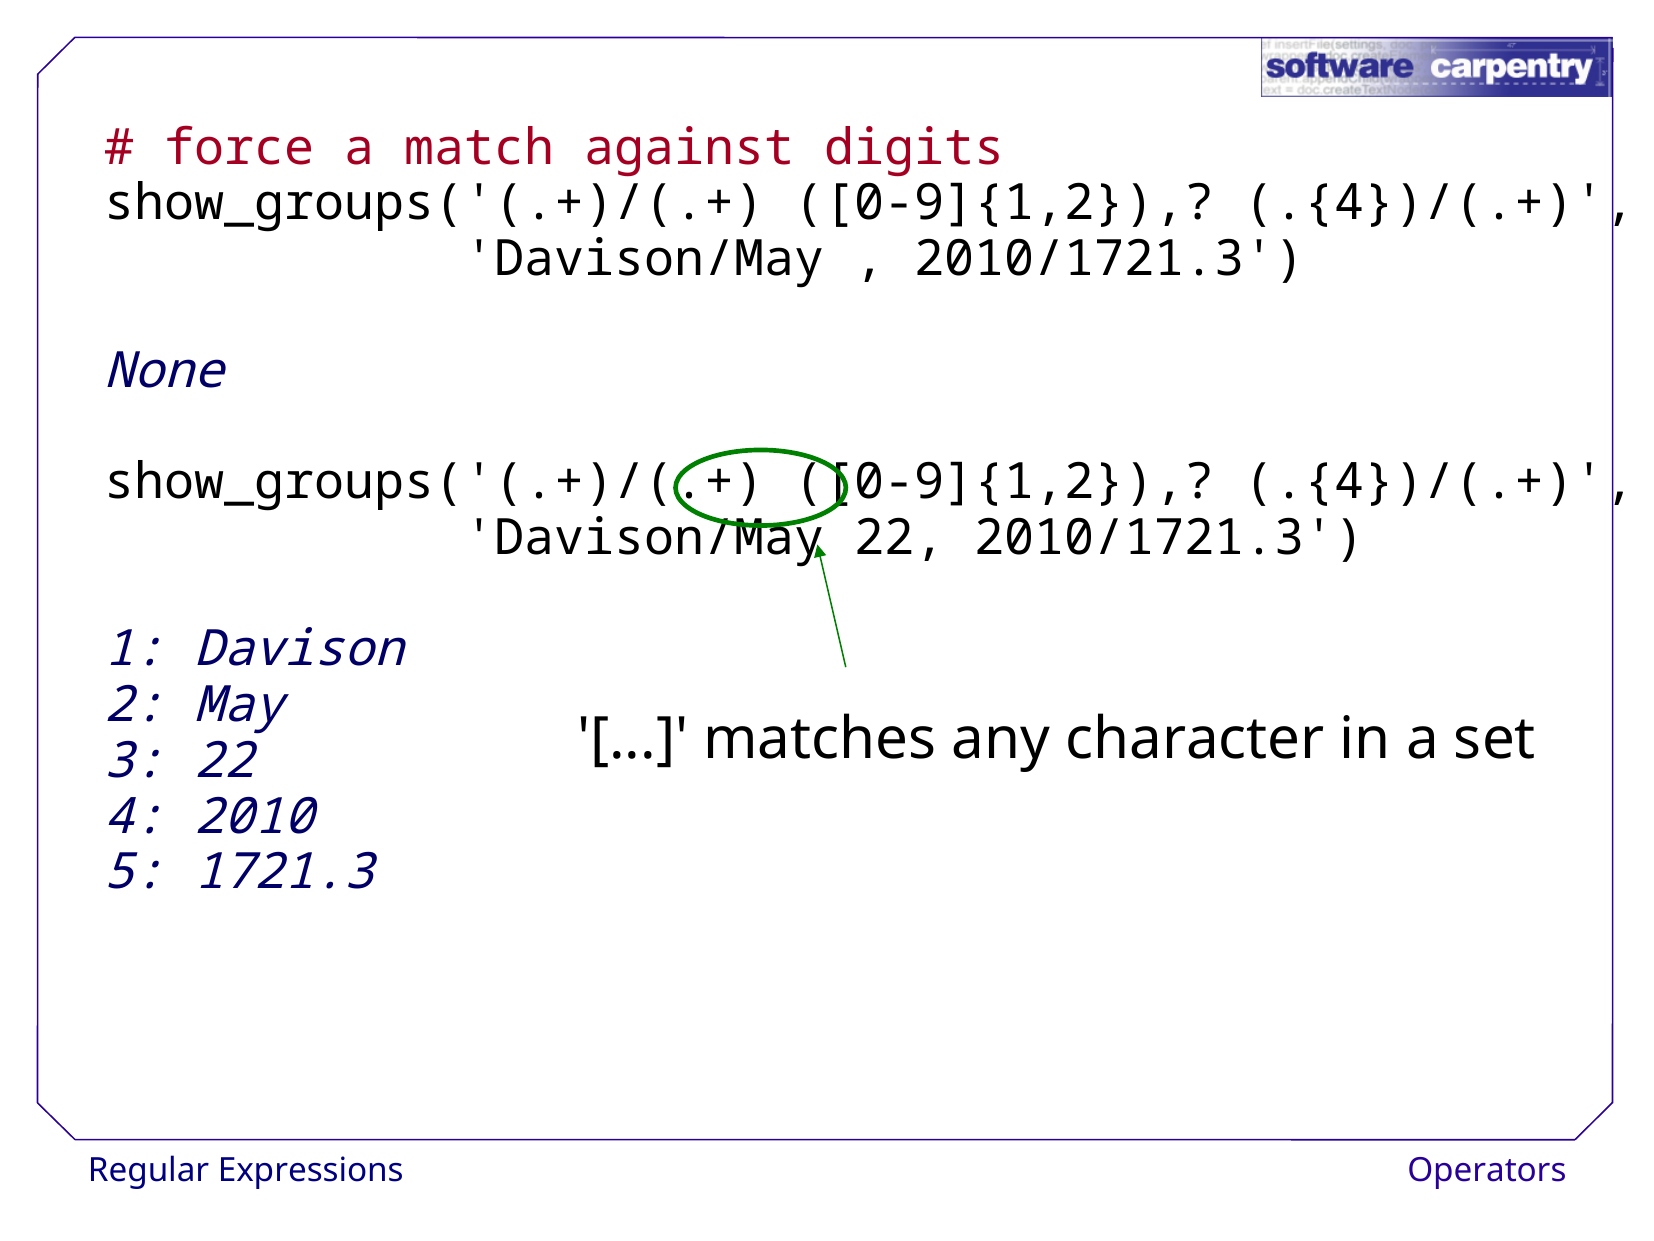

# force a match against digits
show_groups('(.+)/(.+) ([0-9]{1,2}),? (.{4})/(.+)',
 'Davison/May , 2010/1721.3')
None
show_groups('(.+)/(.+) ([0-9]{1,2}),? (.{4})/(.+)',
 'Davison/May 22, 2010/1721.3')
1: Davison
2: May
3: 22
4: 2010
5: 1721.3
'[...]' matches any character in a set